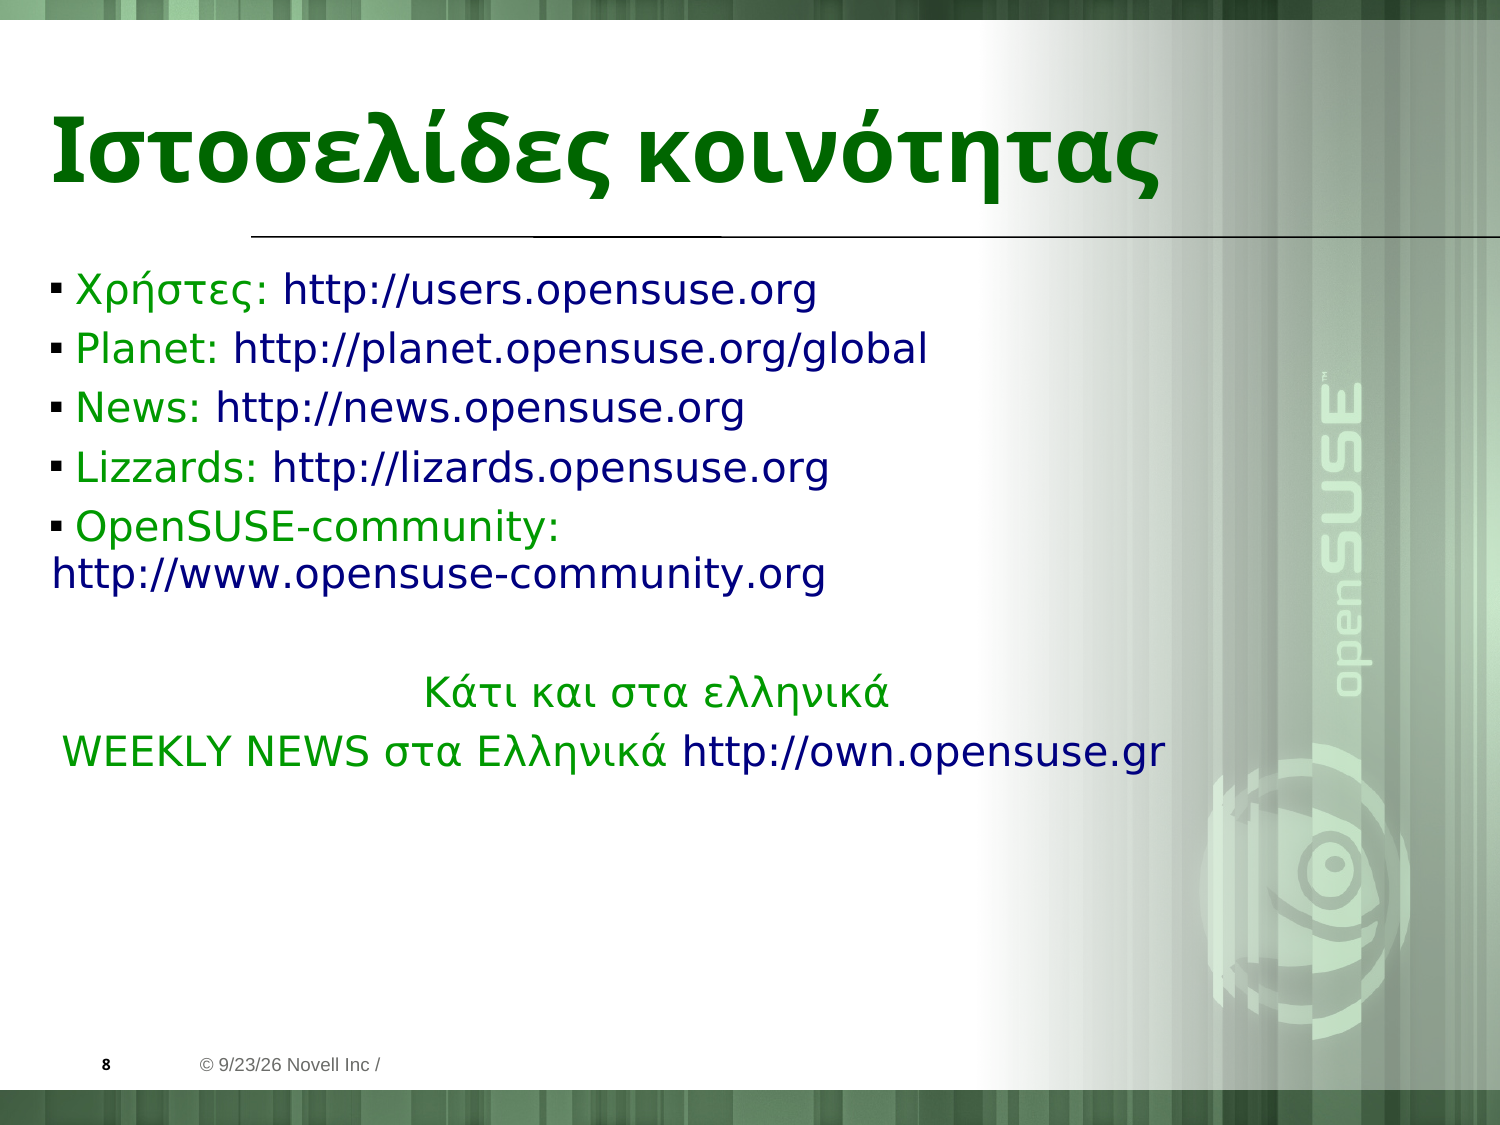

# Ιστοσελίδες κοινότητας
 Χρήστες: http://users.opensuse.org
 Planet: http://planet.opensuse.org/global
 News: http://news.opensuse.org
 Lizzards: http://lizards.opensuse.org
 OpenSUSE-community: http://www.opensuse-community.org
Κάτι και στα ελληνικά
WEEKLY NEWS στα Ελληνικά http://own.opensuse.gr